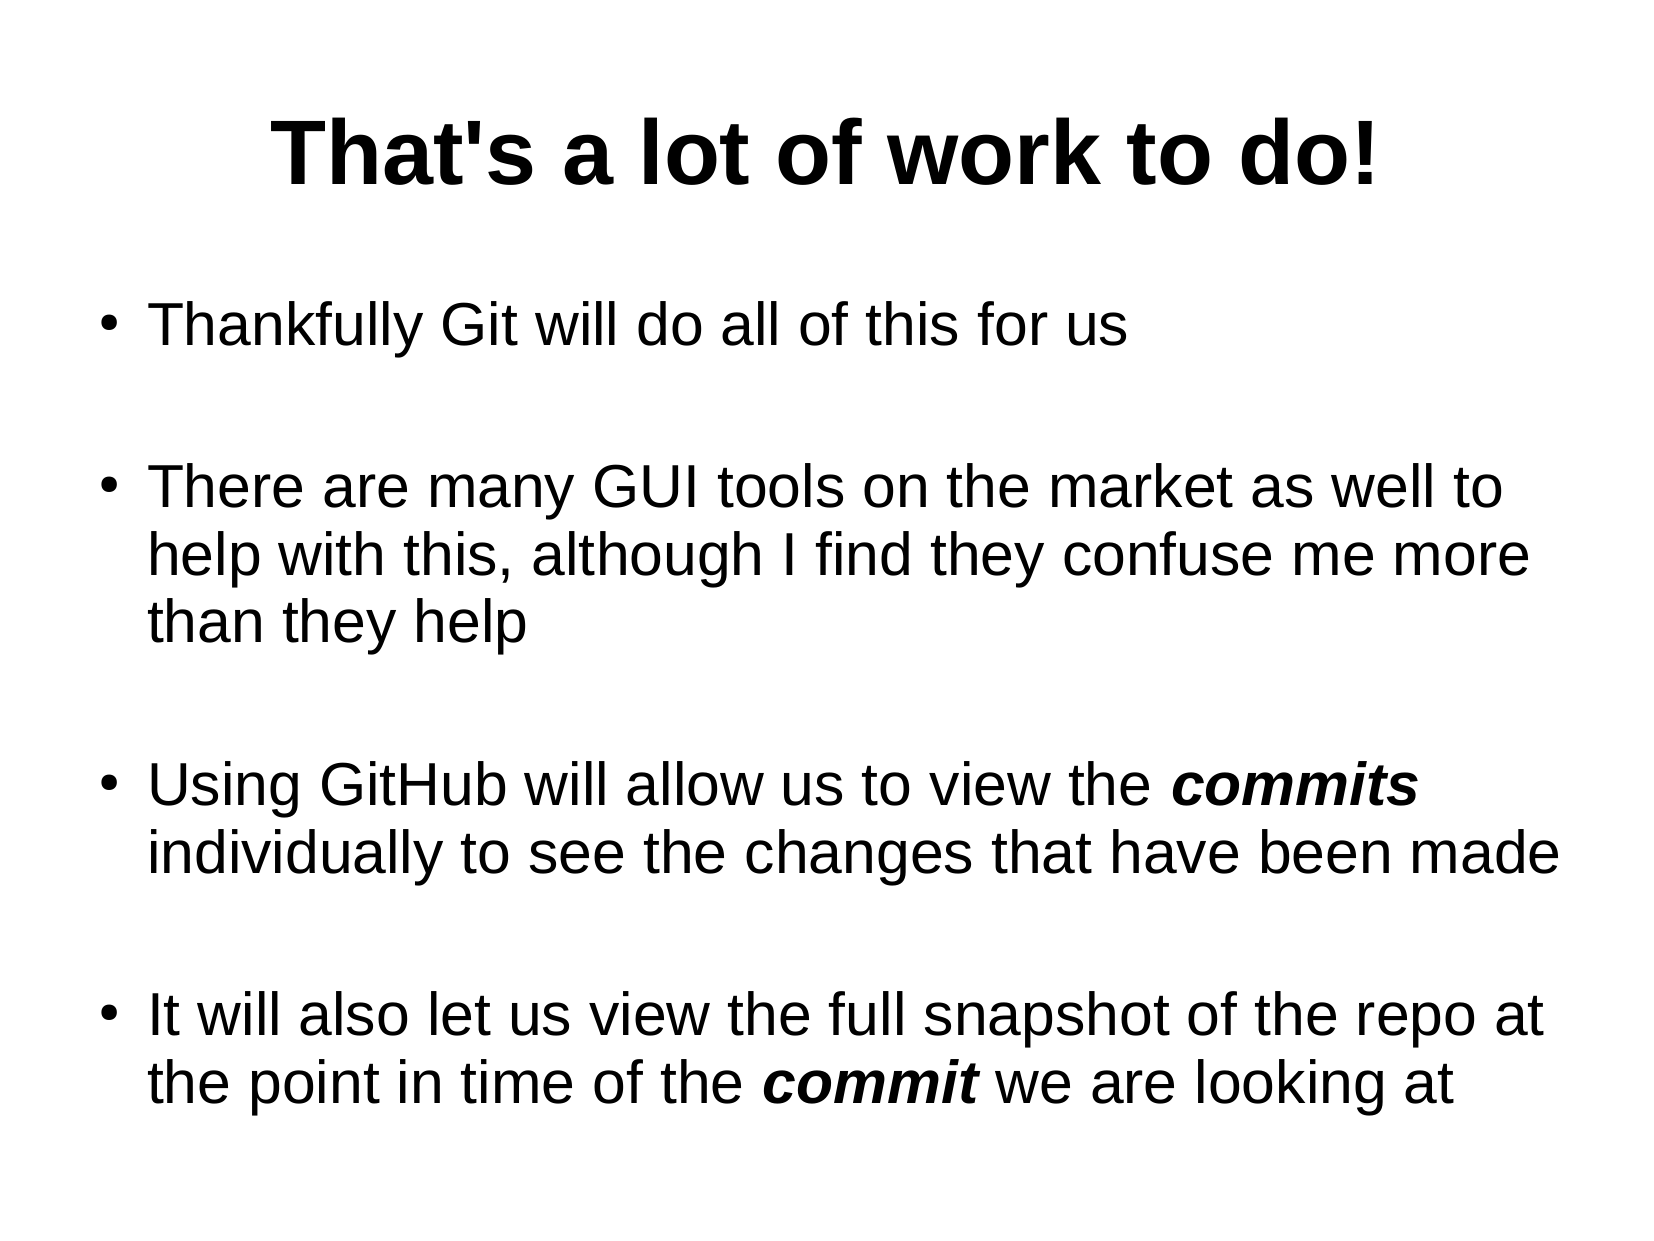

# That's a lot of work to do!
Thankfully Git will do all of this for us
There are many GUI tools on the market as well to help with this, although I find they confuse me more than they help
Using GitHub will allow us to view the commits individually to see the changes that have been made
It will also let us view the full snapshot of the repo at the point in time of the commit we are looking at